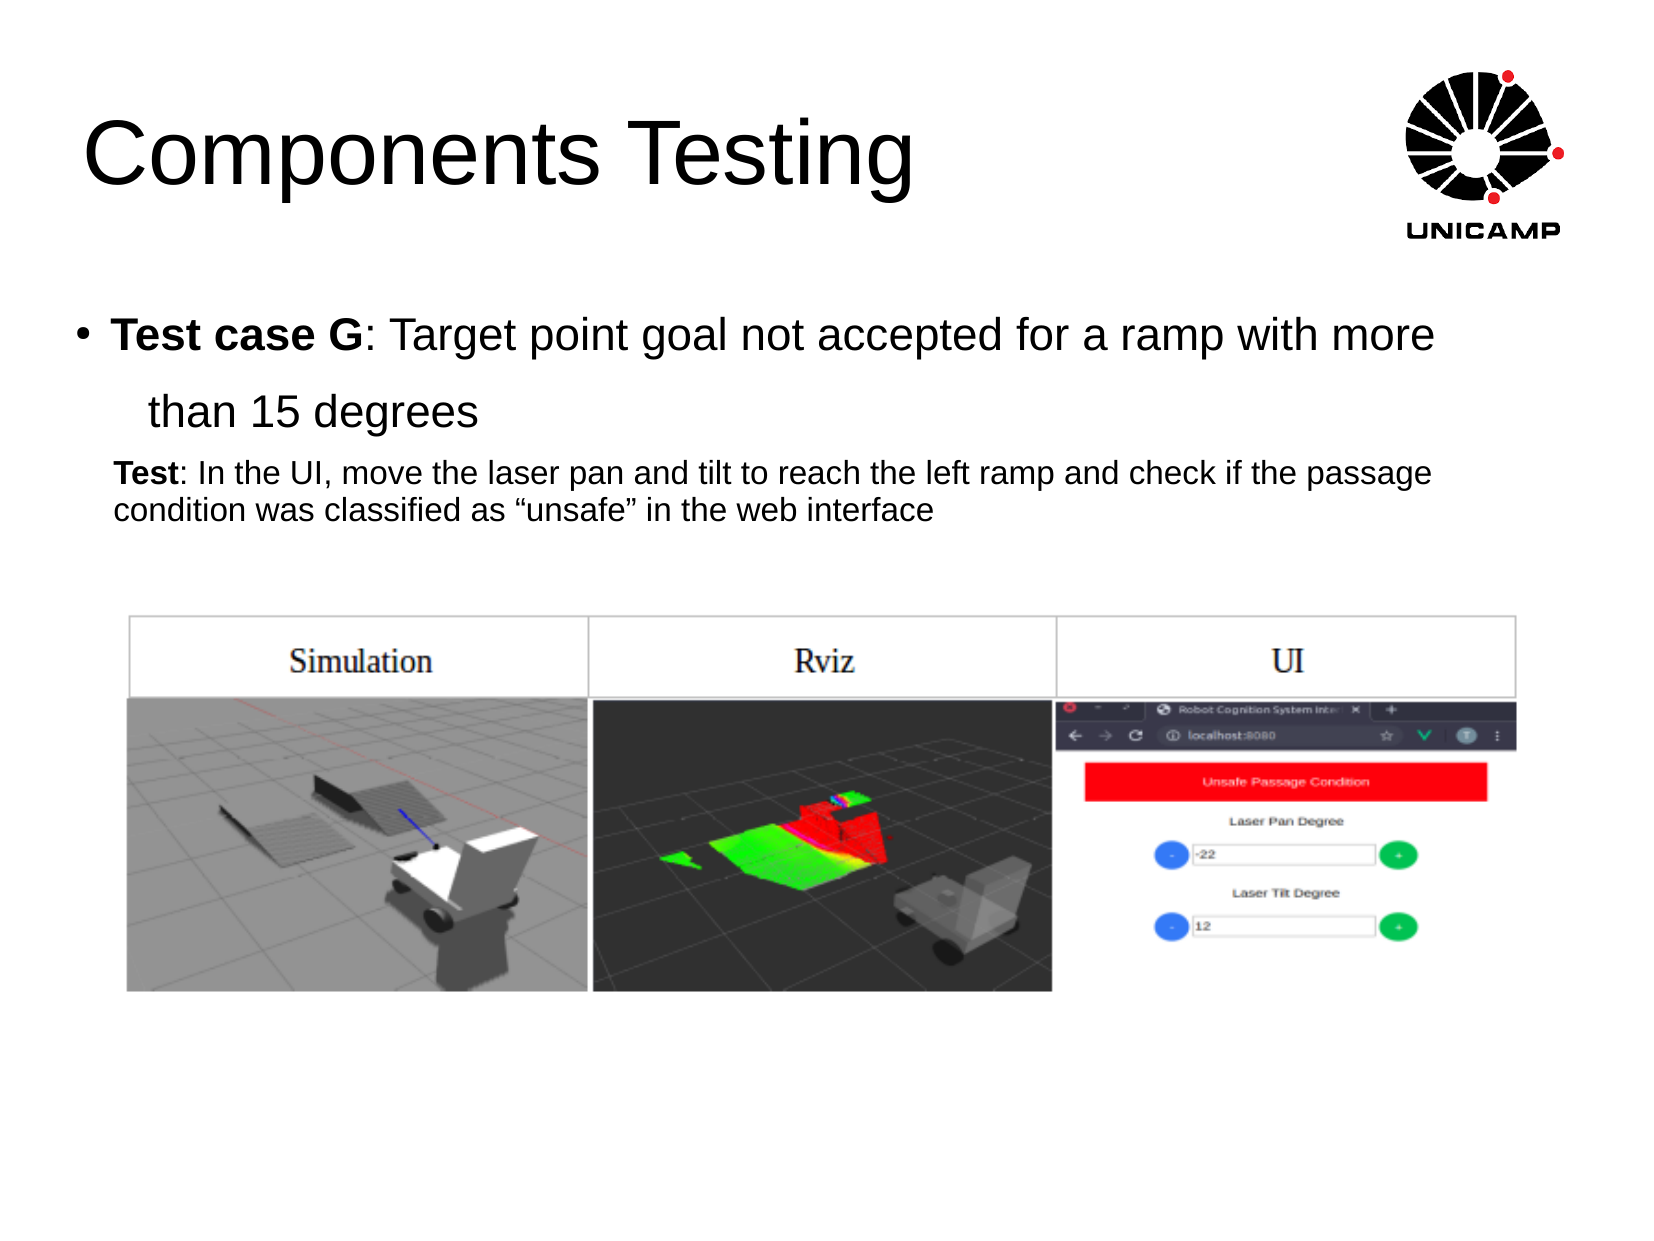

# Components Testing
Test case G: Target point goal not accepted for a ramp with more than 15 degrees
Test: In the UI, move the laser pan and tilt to reach the left ramp and check if the passage condition was classified as “unsafe” in the web interface